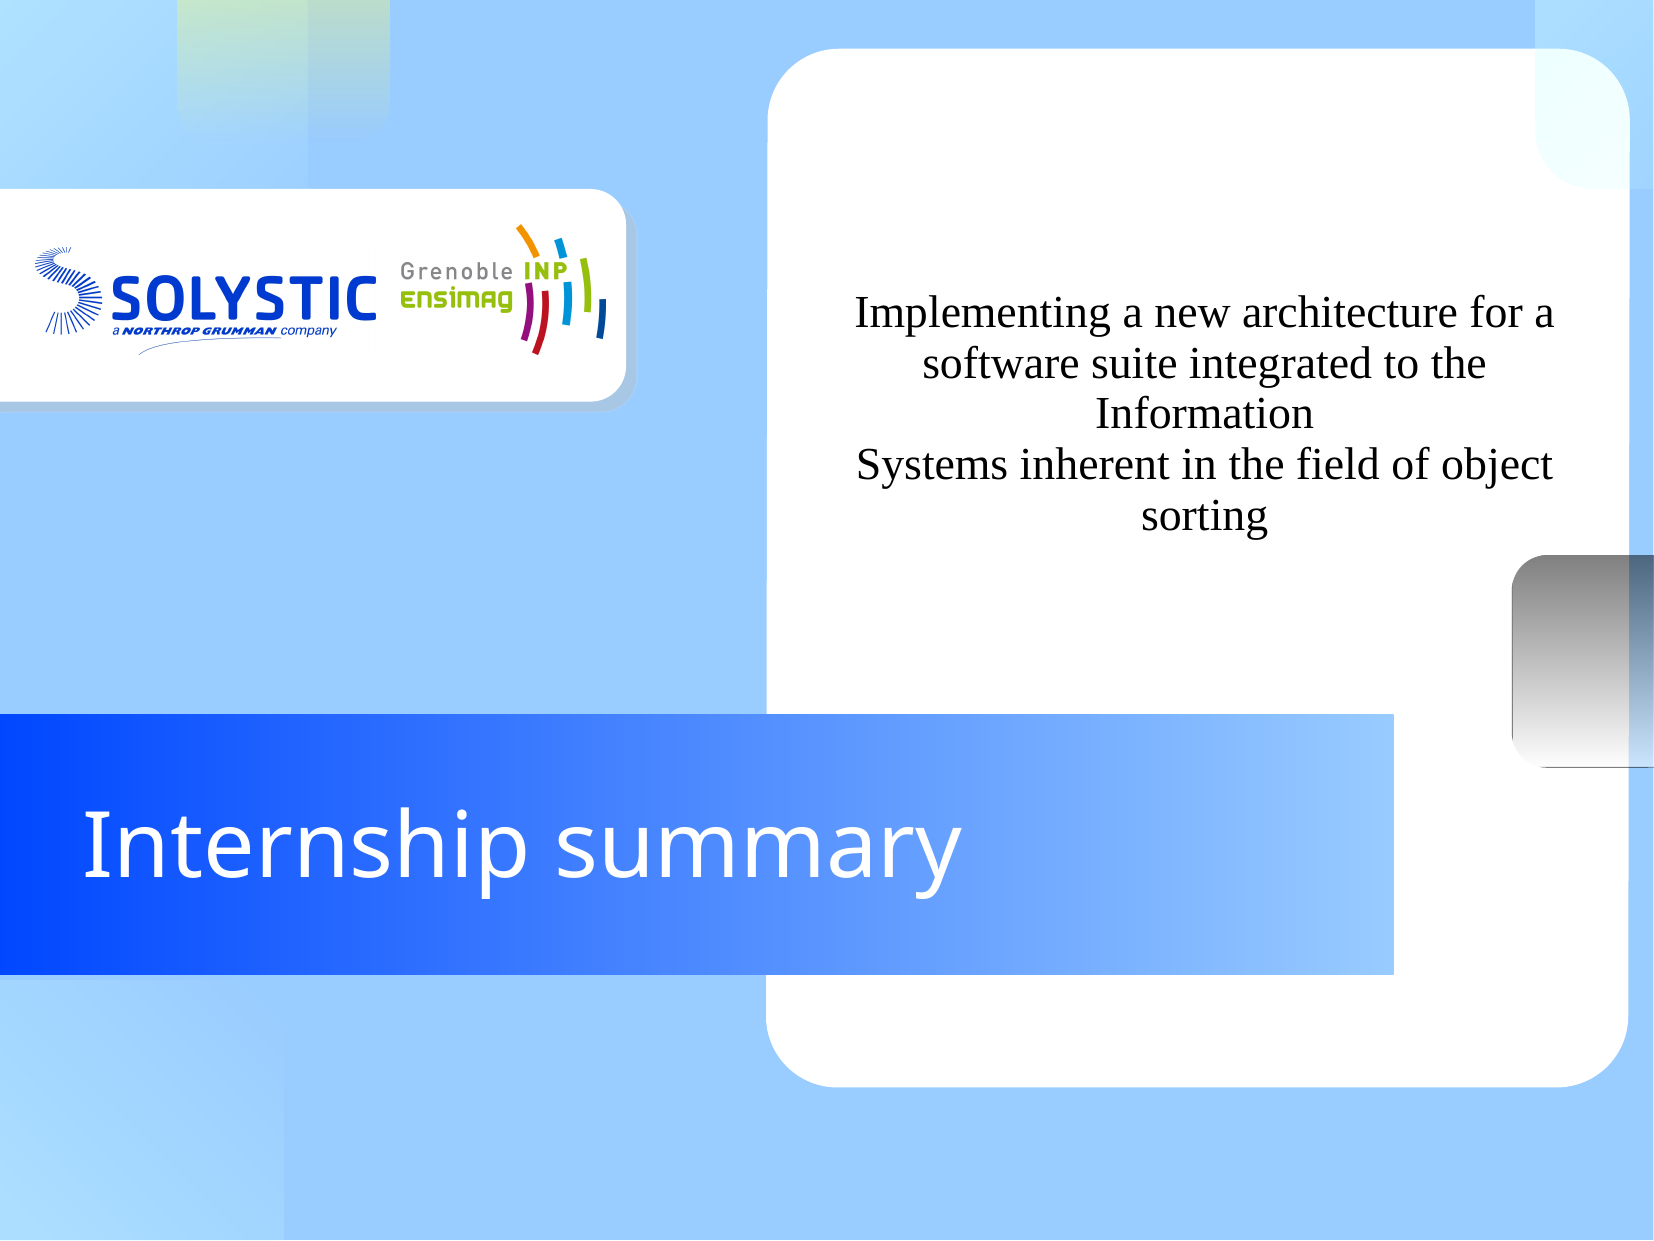

Implementing a new architecture for a
software suite integrated to the Information
Systems inherent in the field of object sorting
# Internship summary